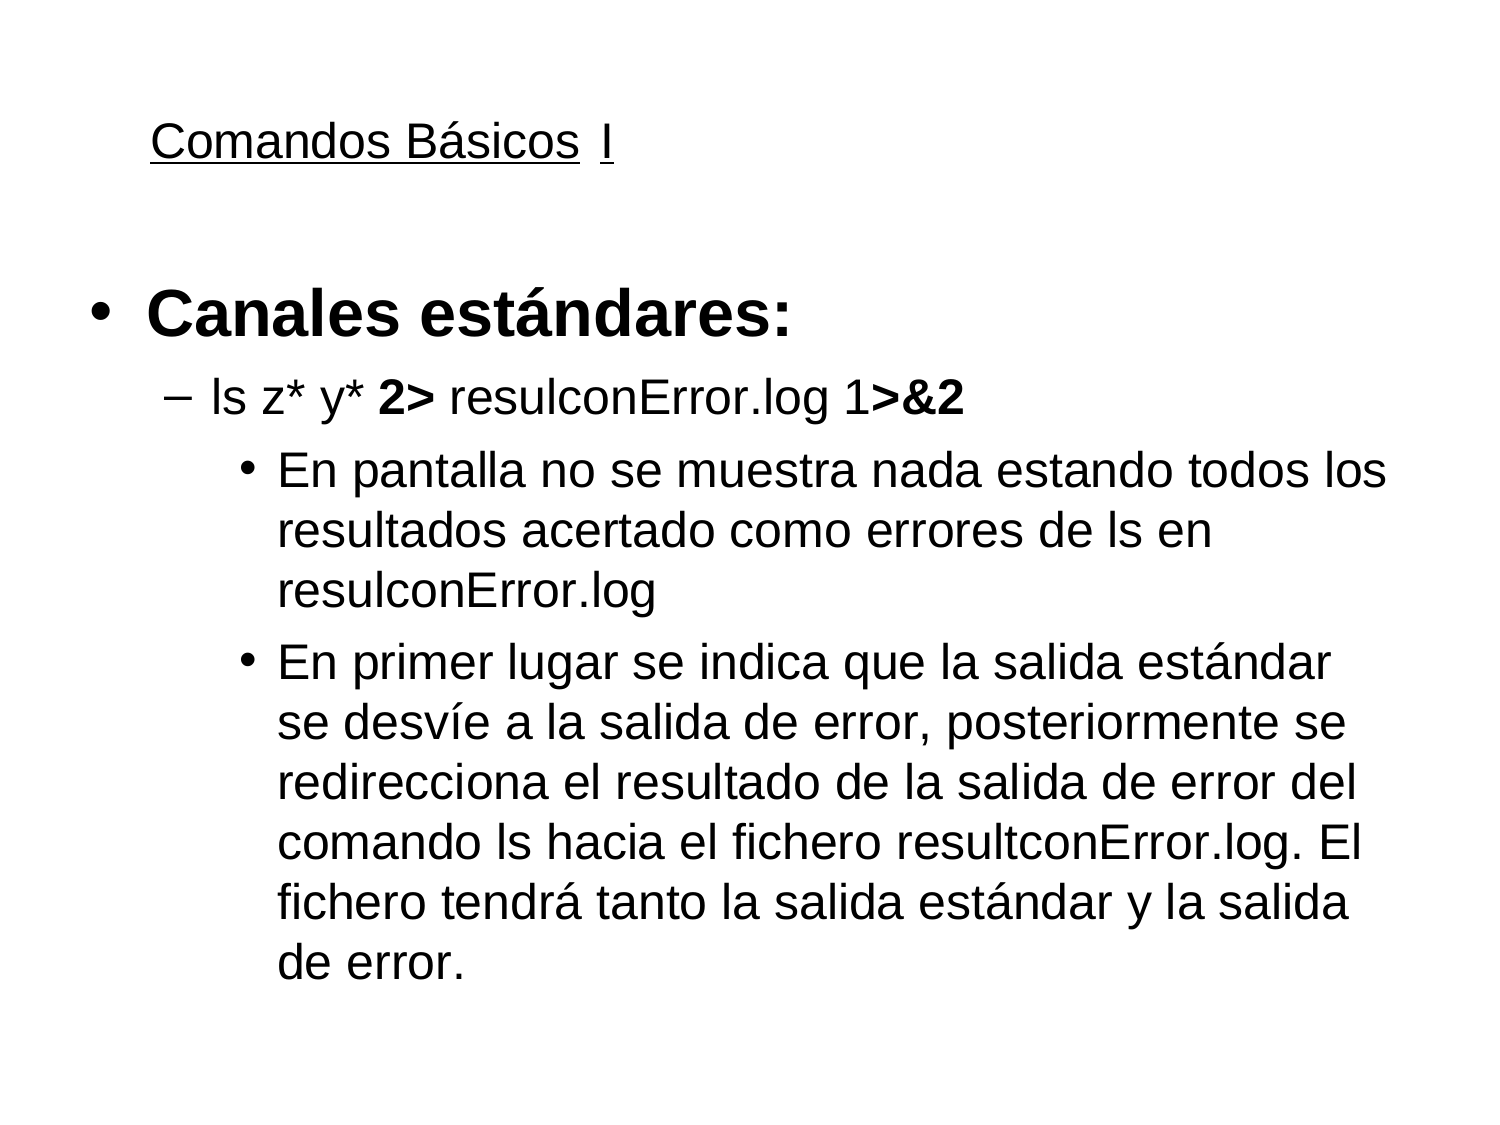

# Comandos Básicos	I
Canales estándares:
ls z* y* 2> resulconError.log 1>&2
En pantalla no se muestra nada estando todos los resultados acertado como errores de ls en resulconError.log
En primer lugar se indica que la salida estándar se desvíe a la salida de error, posteriormente se redirecciona el resultado de la salida de error del comando ls hacia el fichero resultconError.log. El fichero tendrá tanto la salida estándar y la salida de error.